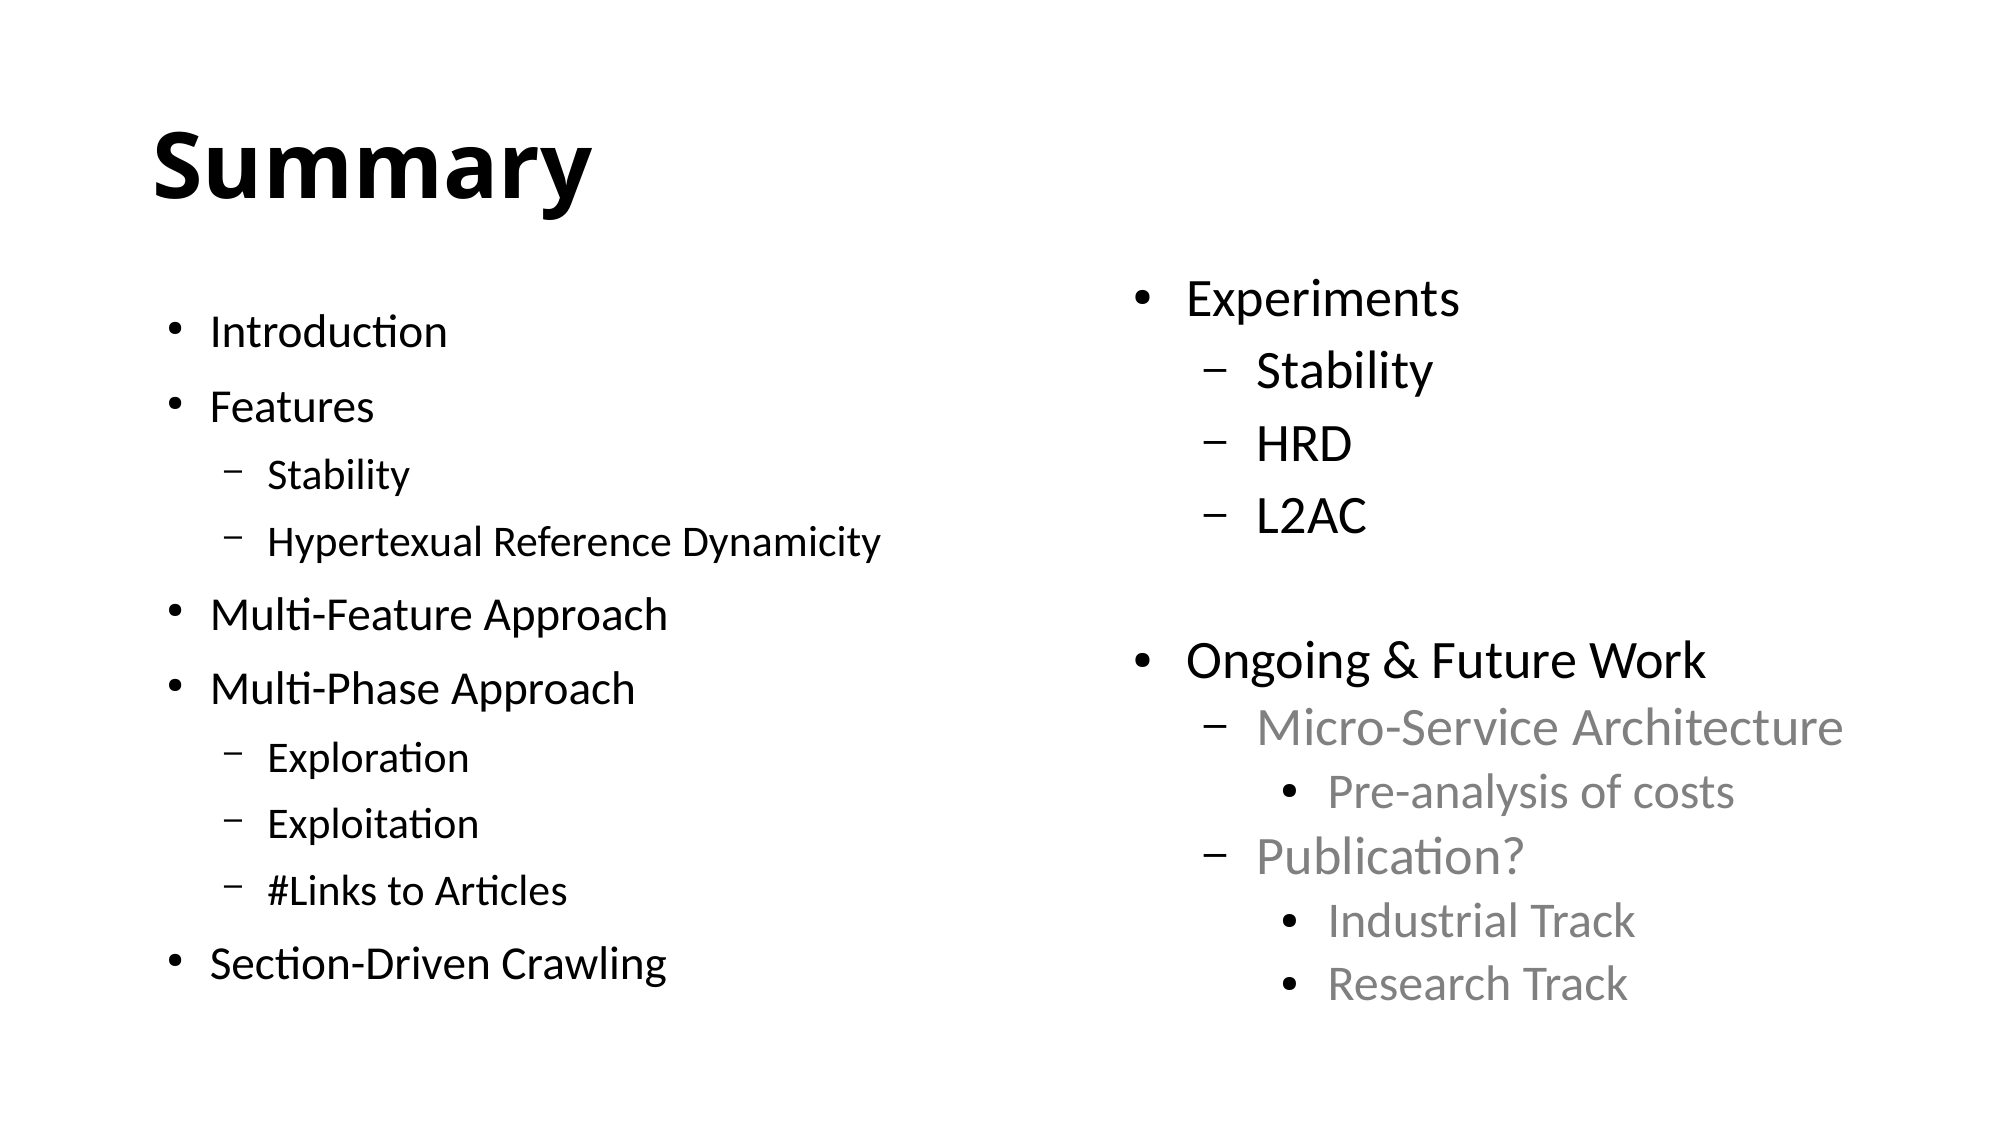

# Summary
Experiments
Stability
HRD
L2AC
Ongoing & Future Work
Micro-Service Architecture
Pre-analysis of costs
Publication?
Industrial Track
Research Track
Introduction
Features
Stability
Hypertexual Reference Dynamicity
Multi-Feature Approach
Multi-Phase Approach
Exploration
Exploitation
#Links to Articles
Section-Driven Crawling